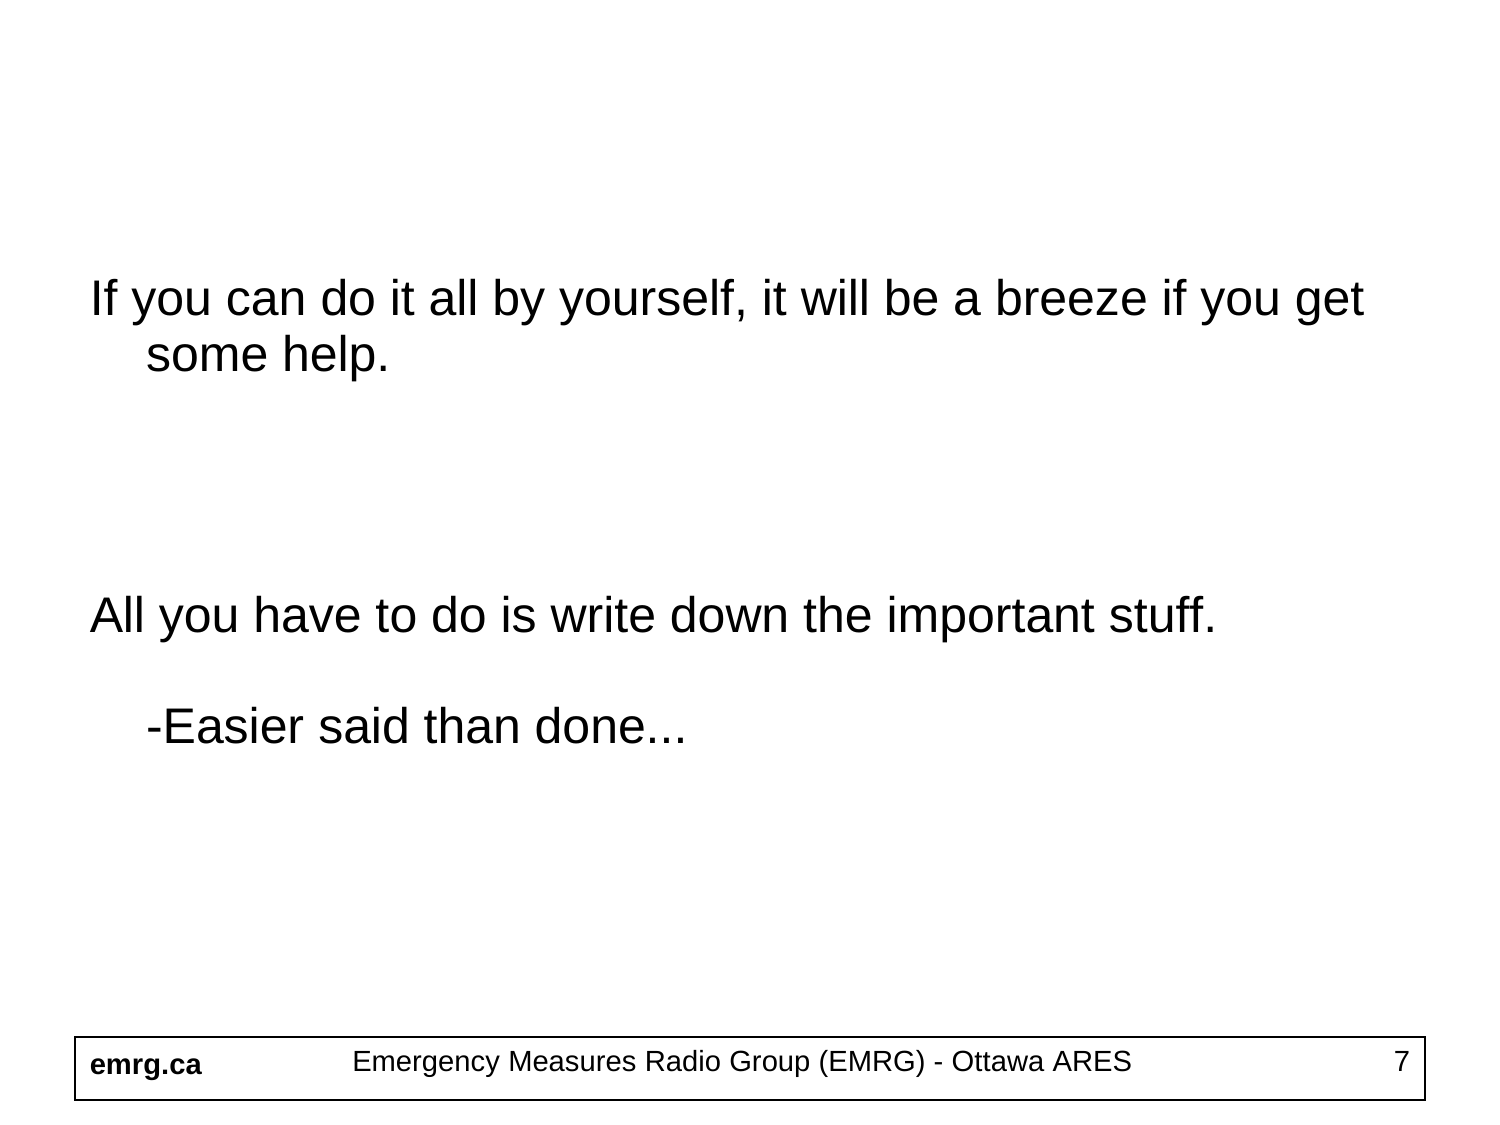

# If you can do it all by yourself, it will be a breeze if you get some help.
All you have to do is write down the important stuff.
-Easier said than done...
Emergency Measures Radio Group (EMRG) - Ottawa ARES
7